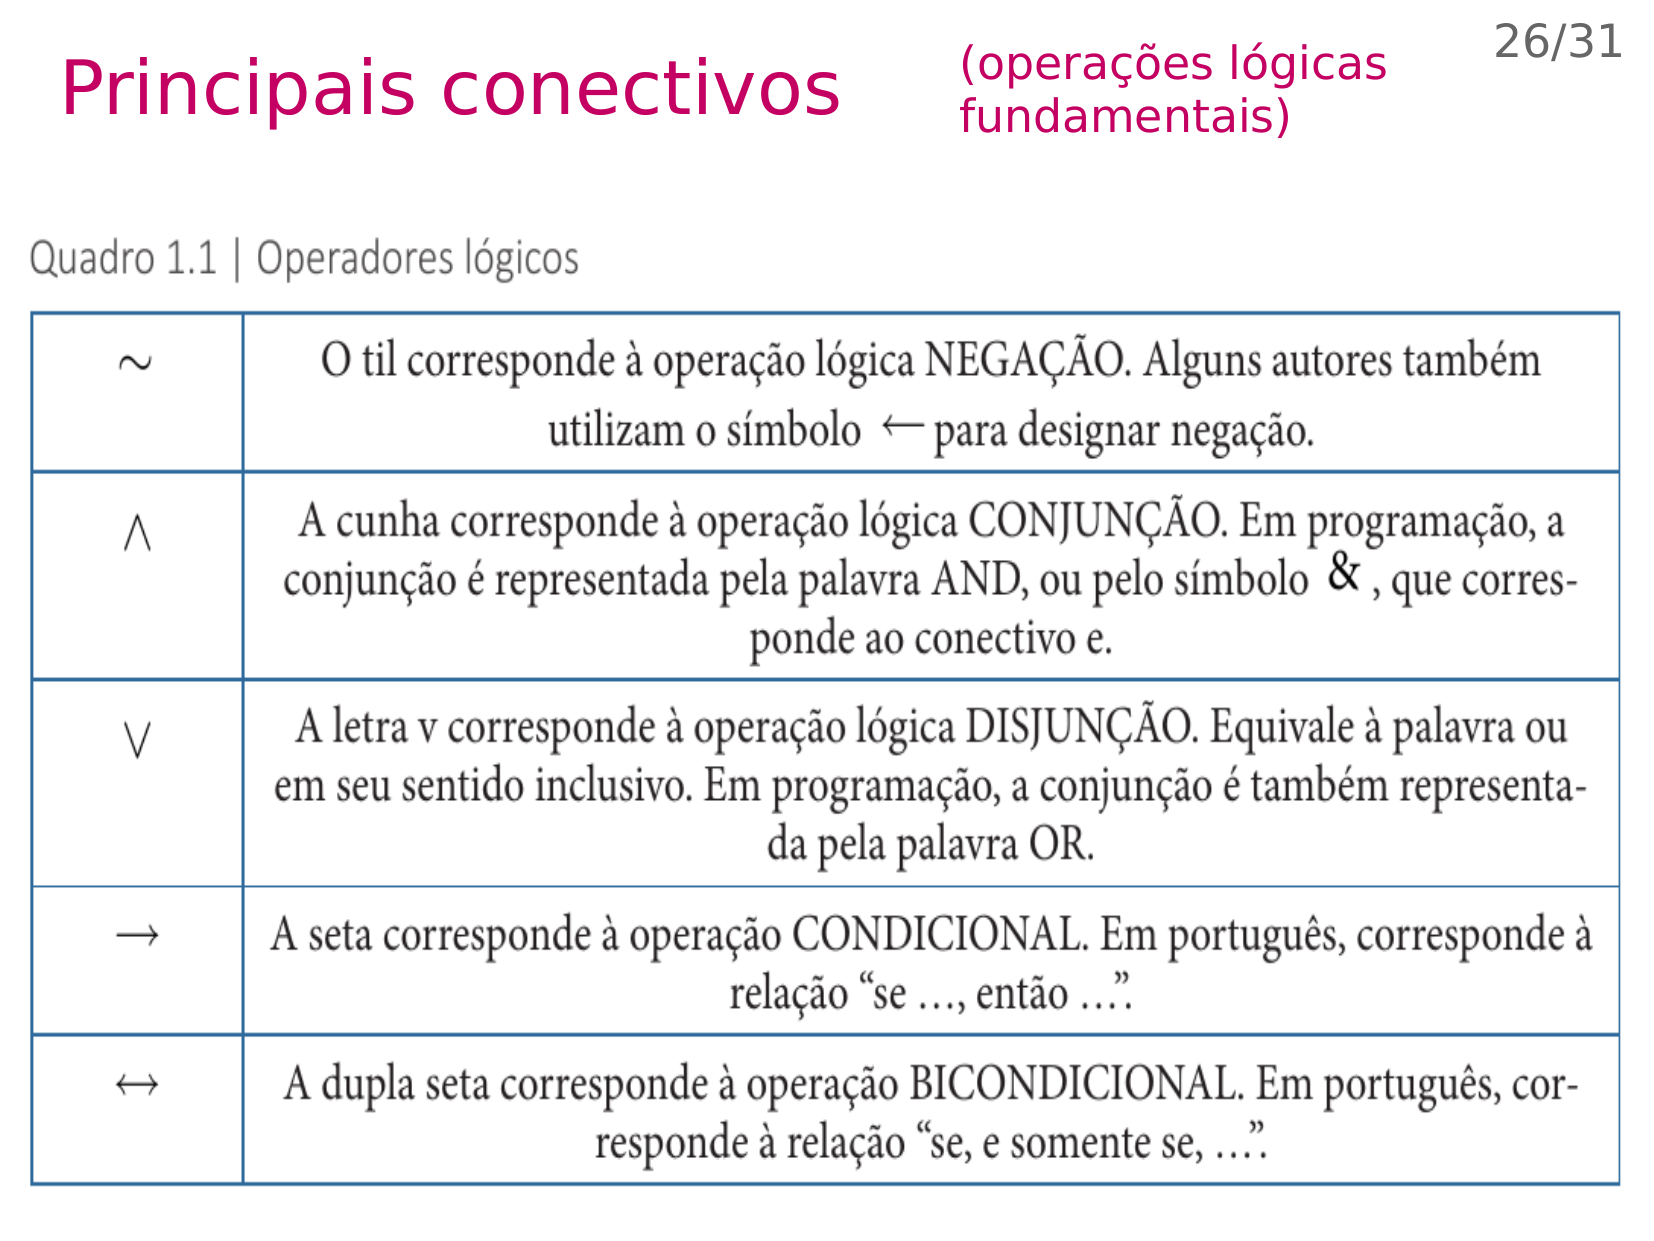

# Principais conectivos
26
(operações lógicas fundamentais)